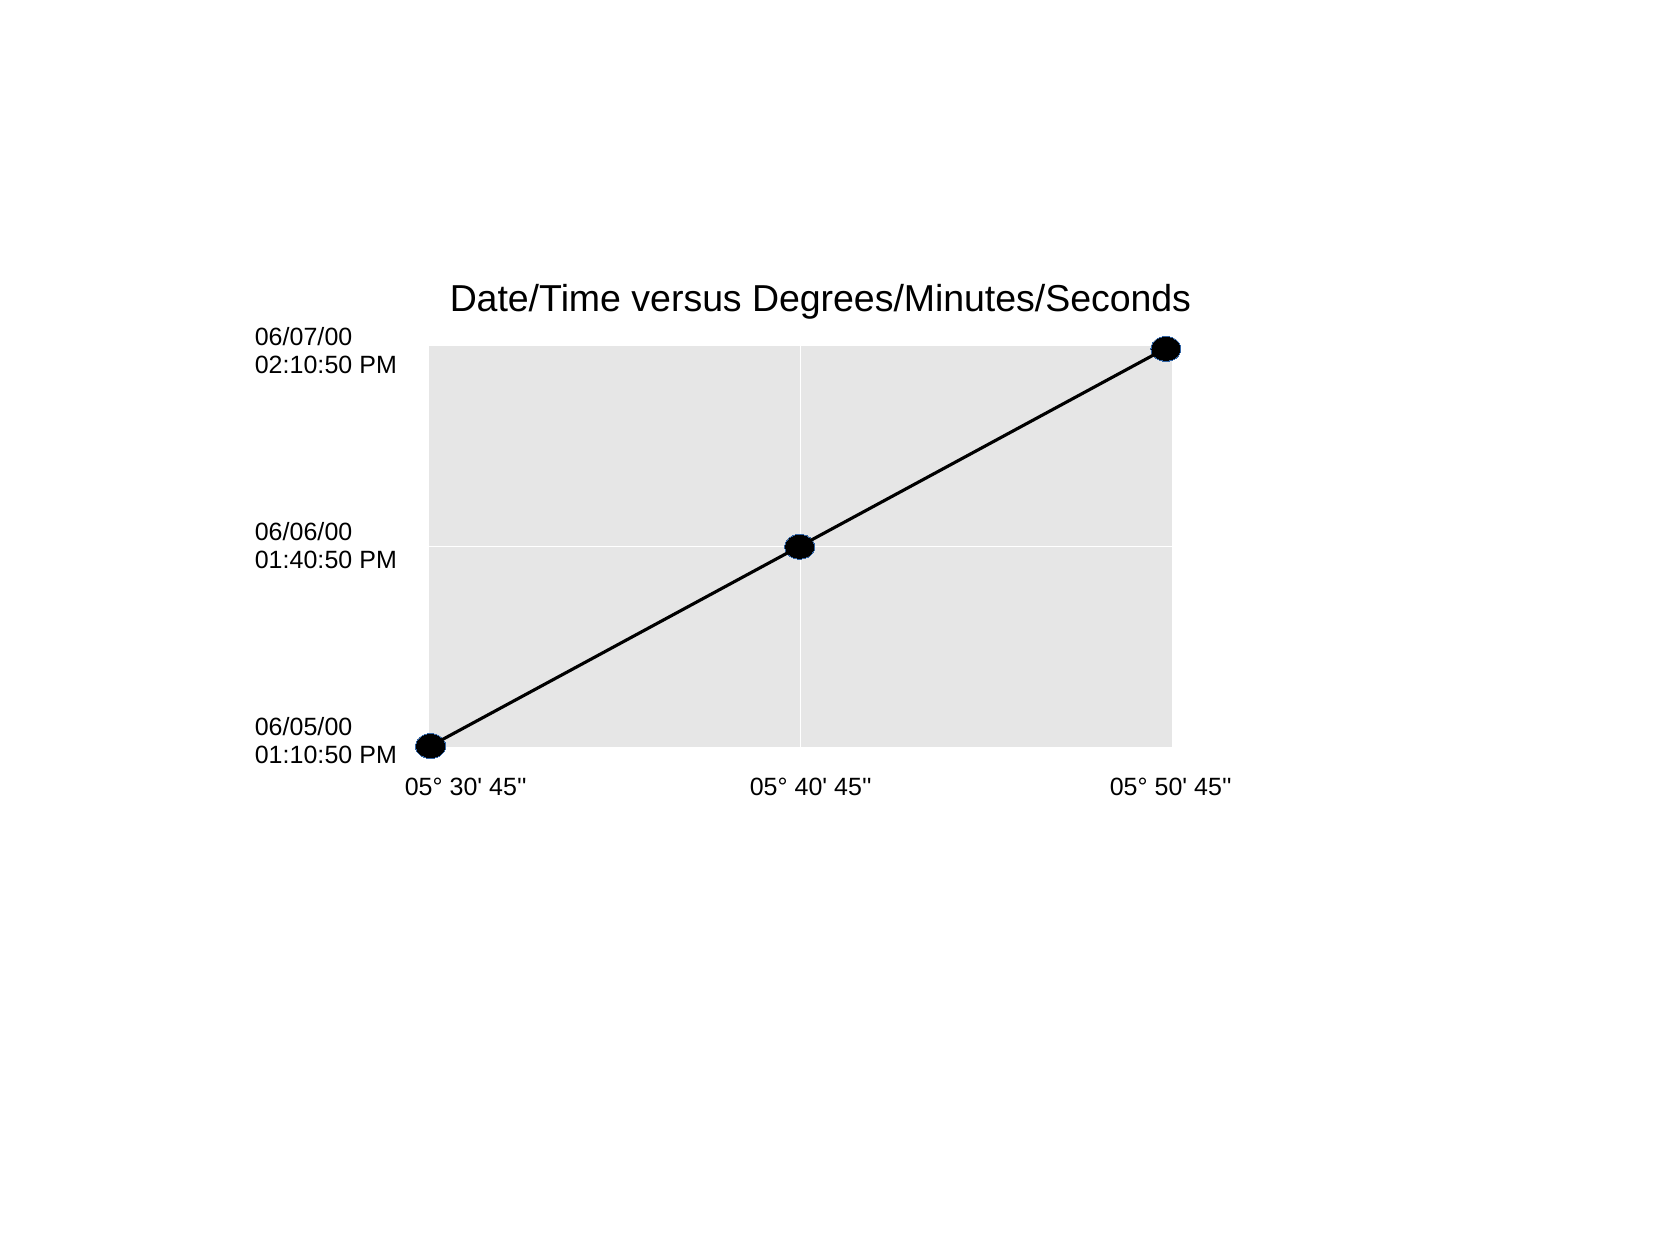

Date/Time versus Degrees/Minutes/Seconds
06/07/00
02:10:50 PM
| | |
| --- | --- |
| | |
06/06/00
01:40:50 PM
06/05/00
01:10:50 PM
05° 30' 45''
05° 40' 45''
05° 50' 45''